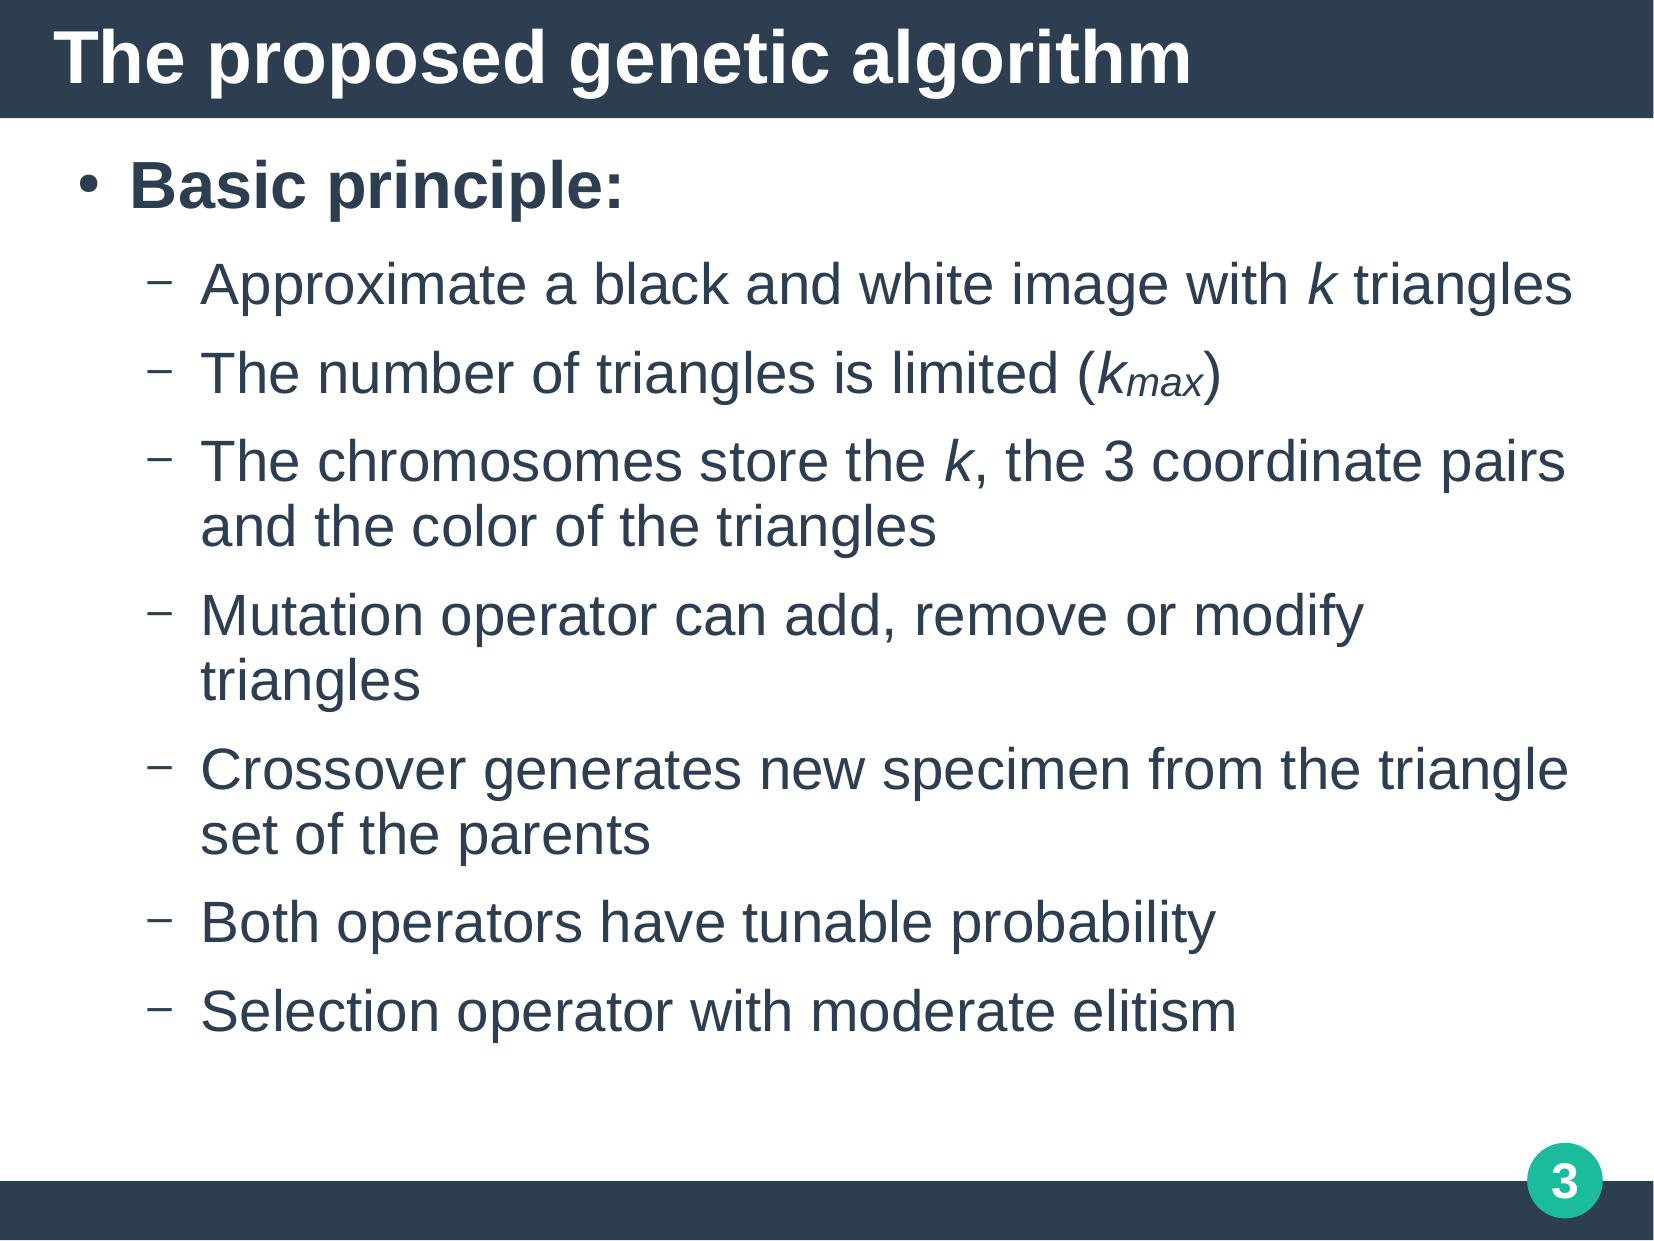

# The proposed genetic algorithm
Basic principle:
Approximate a black and white image with k triangles
The number of triangles is limited (kmax)
The chromosomes store the k, the 3 coordinate pairs and the color of the triangles
Mutation operator can add, remove or modify triangles
Crossover generates new specimen from the triangle set of the parents
Both operators have tunable probability
Selection operator with moderate elitism